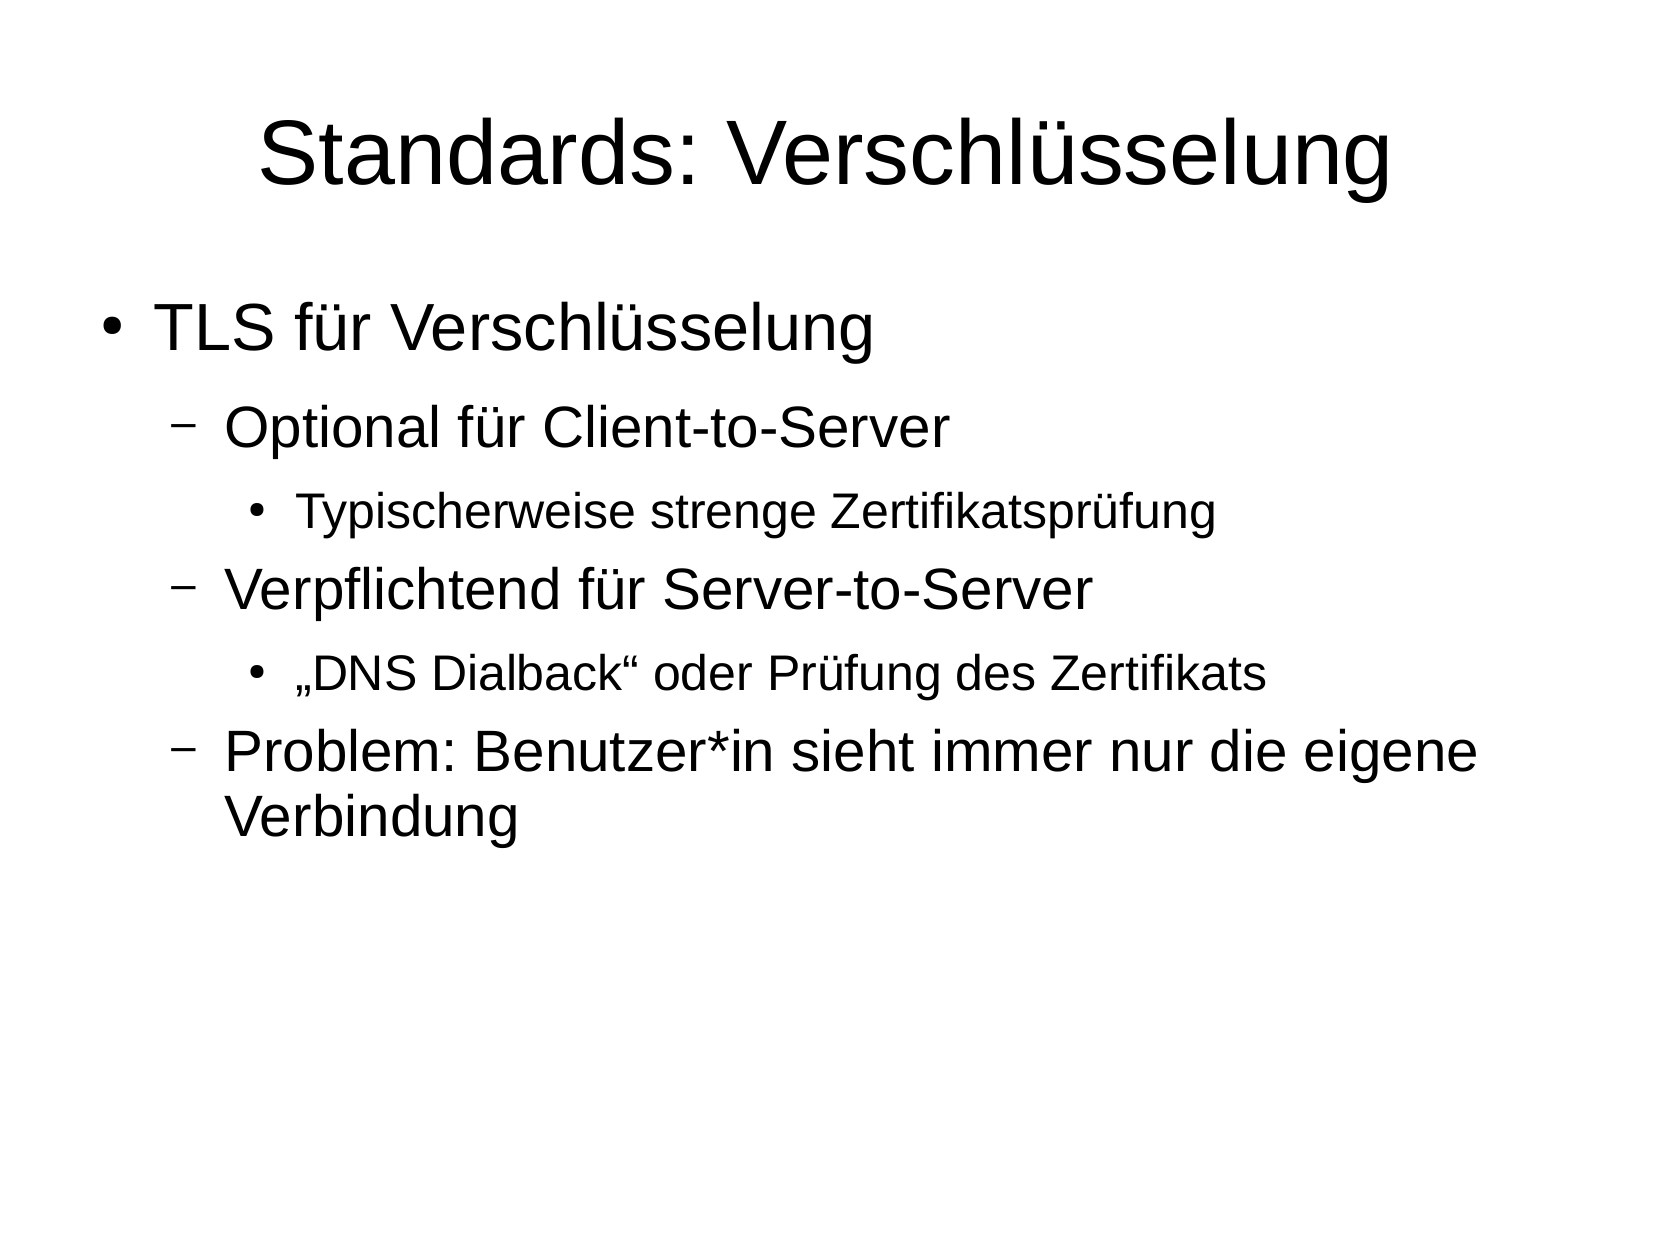

# Standards: Verschlüsselung
TLS für Verschlüsselung
Optional für Client-to-Server
Typischerweise strenge Zertifikatsprüfung
Verpflichtend für Server-to-Server
„DNS Dialback“ oder Prüfung des Zertifikats
Problem: Benutzer*in sieht immer nur die eigene Verbindung